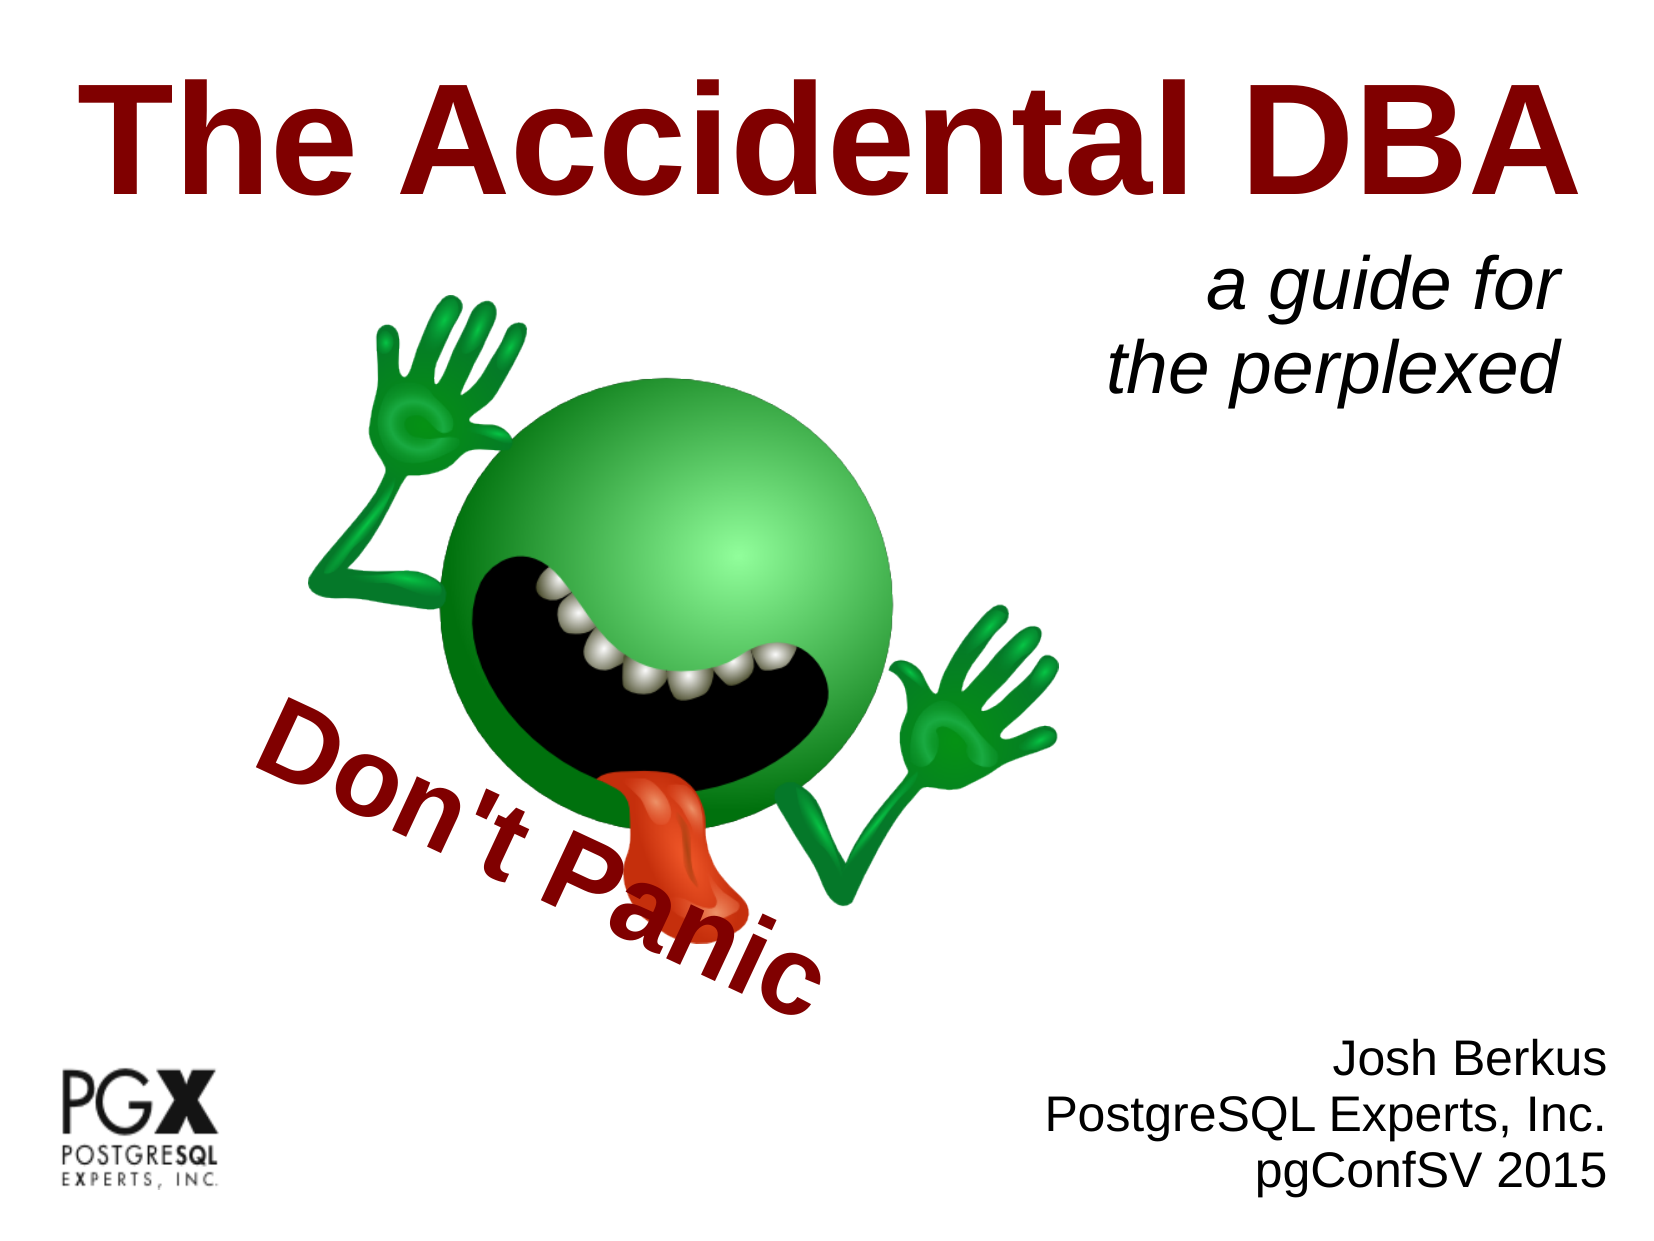

# The Accidental DBA
a guide for
the perplexed
Don't Panic
Josh Berkus
PostgreSQL Experts, Inc.
pgConfSV 2015